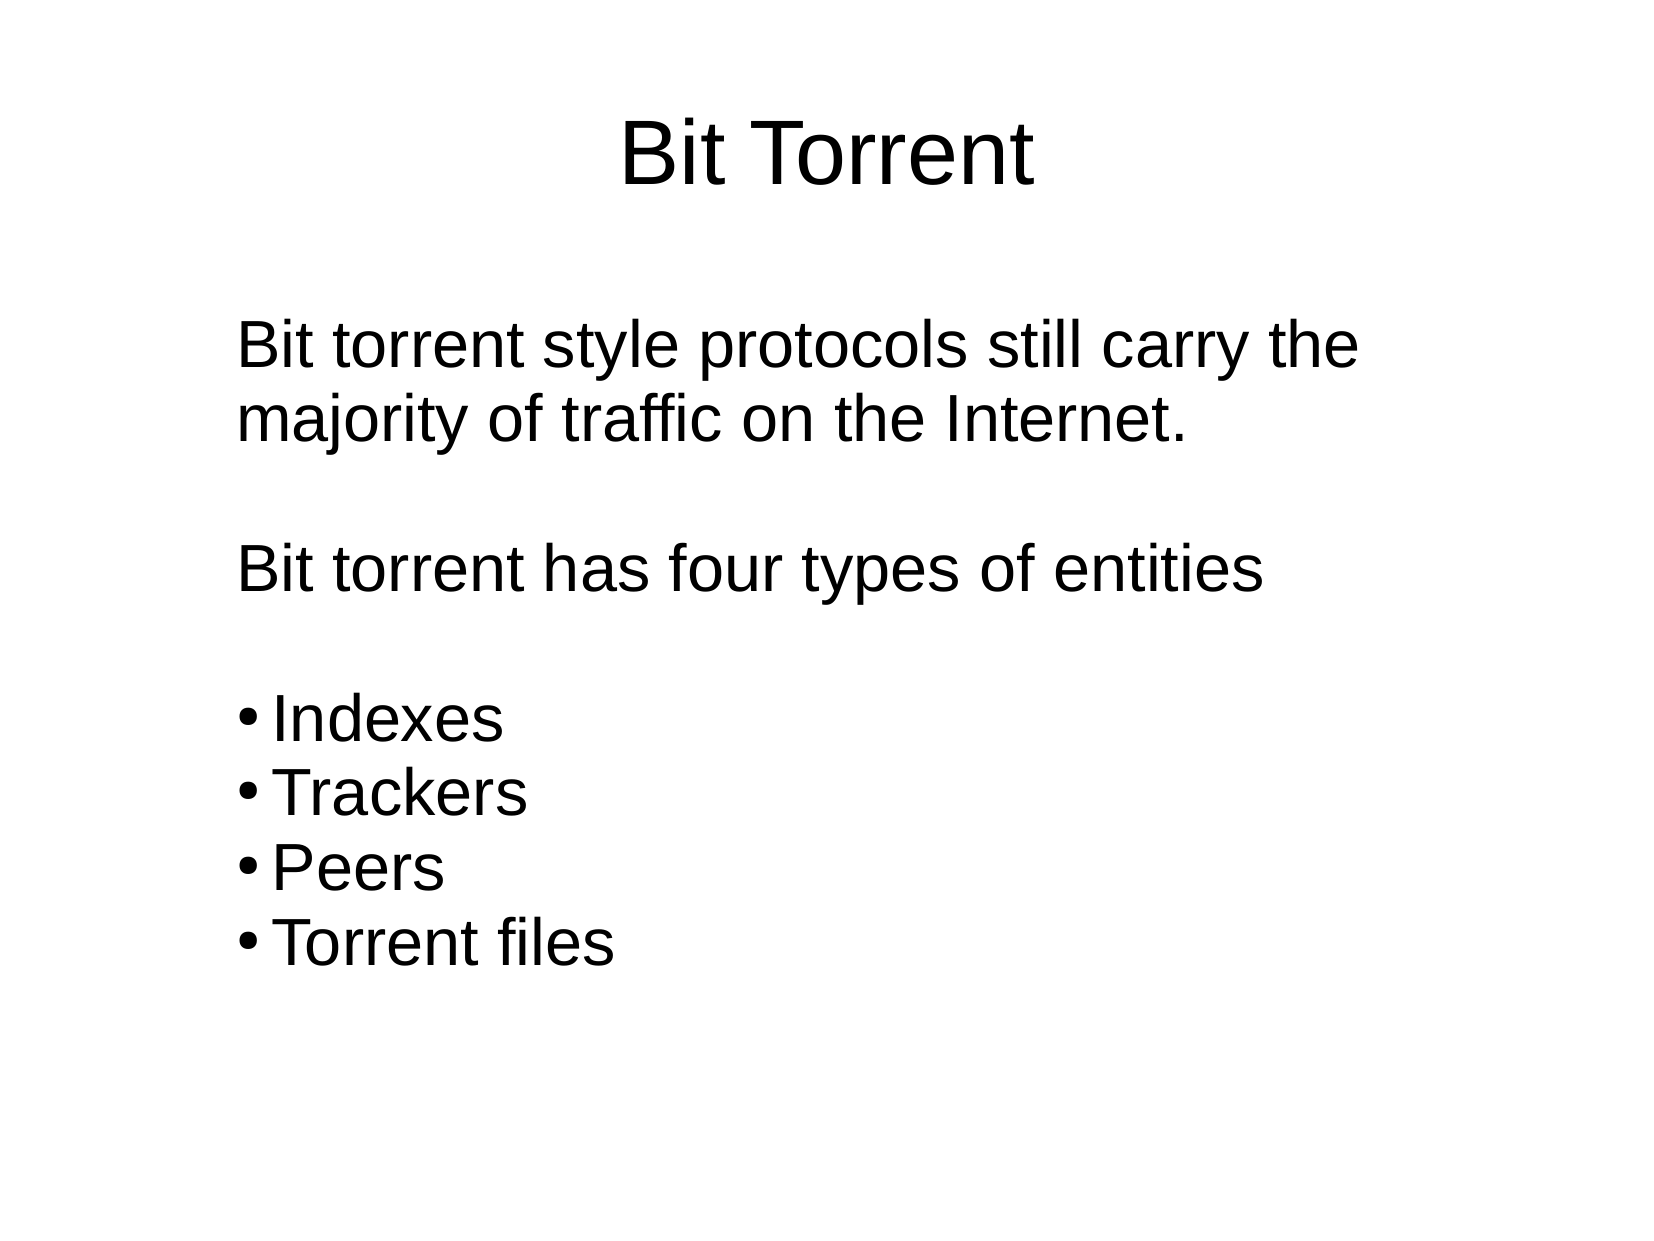

# Bit Torrent
Bit torrent style protocols still carry the majority of traffic on the Internet.
Bit torrent has four types of entities
Indexes
Trackers
Peers
Torrent files